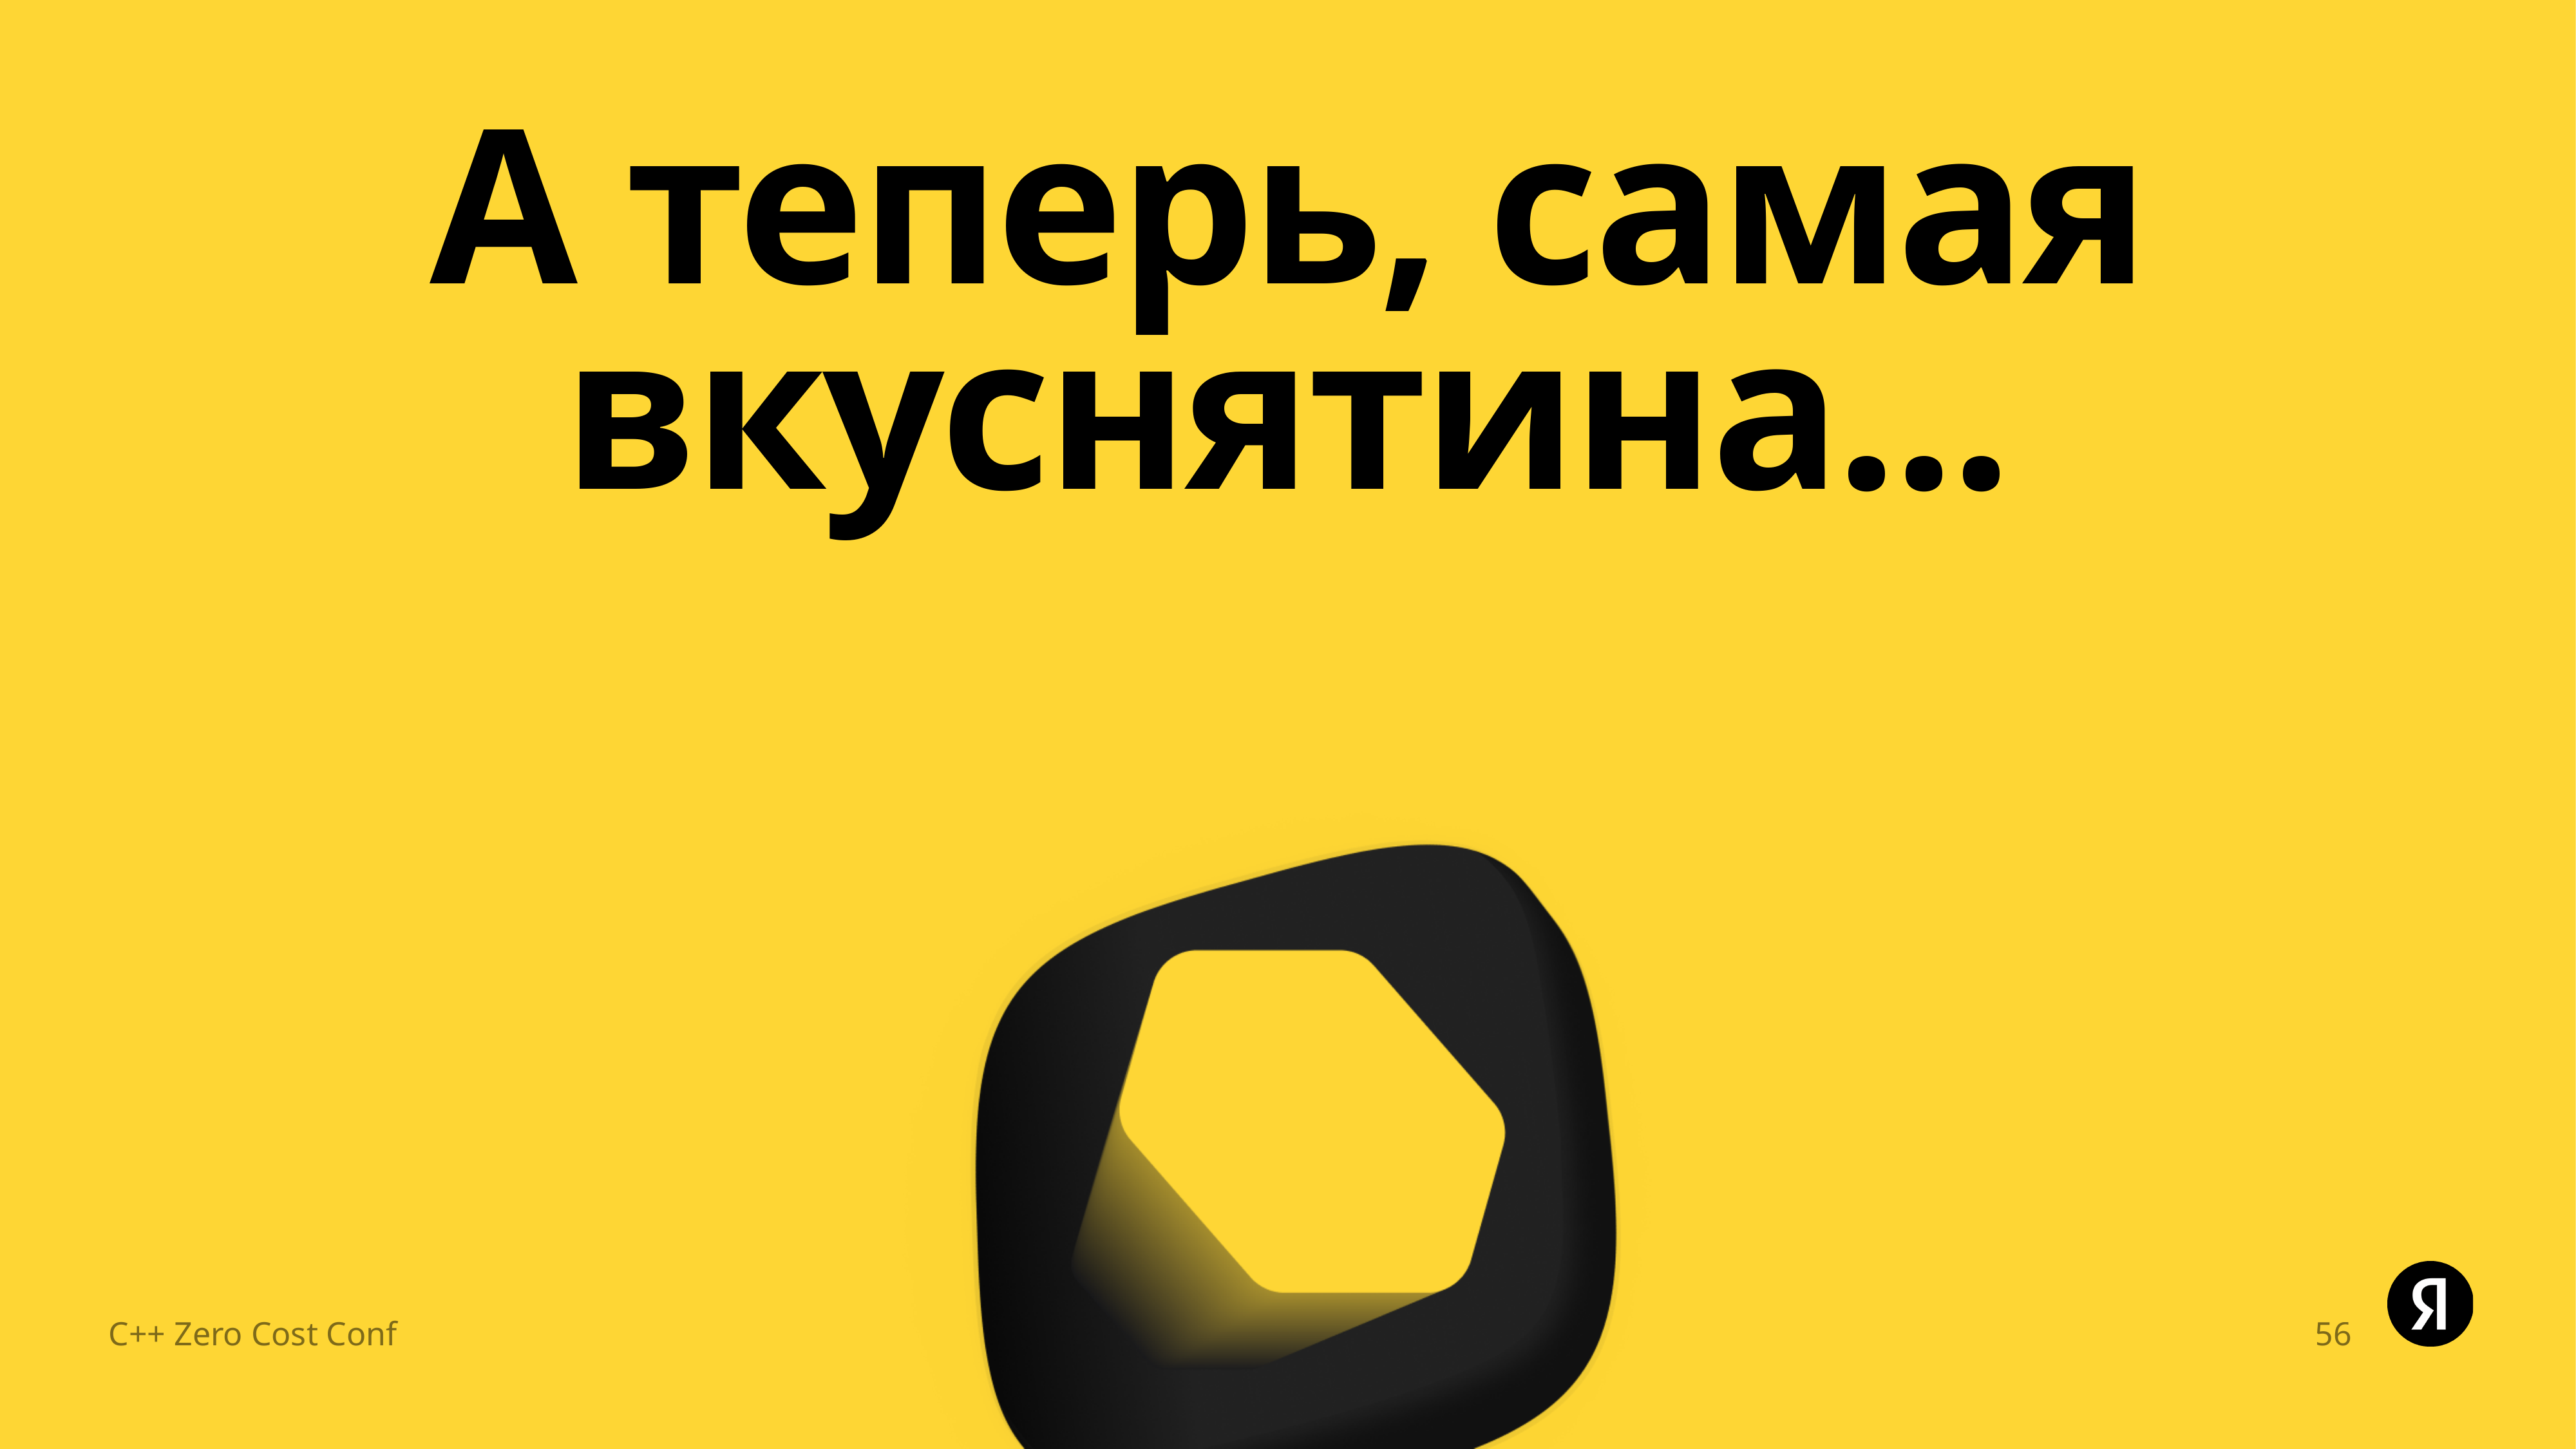

# А теперь, самая вкуснятина...
C++ Zero Cost Conf
56